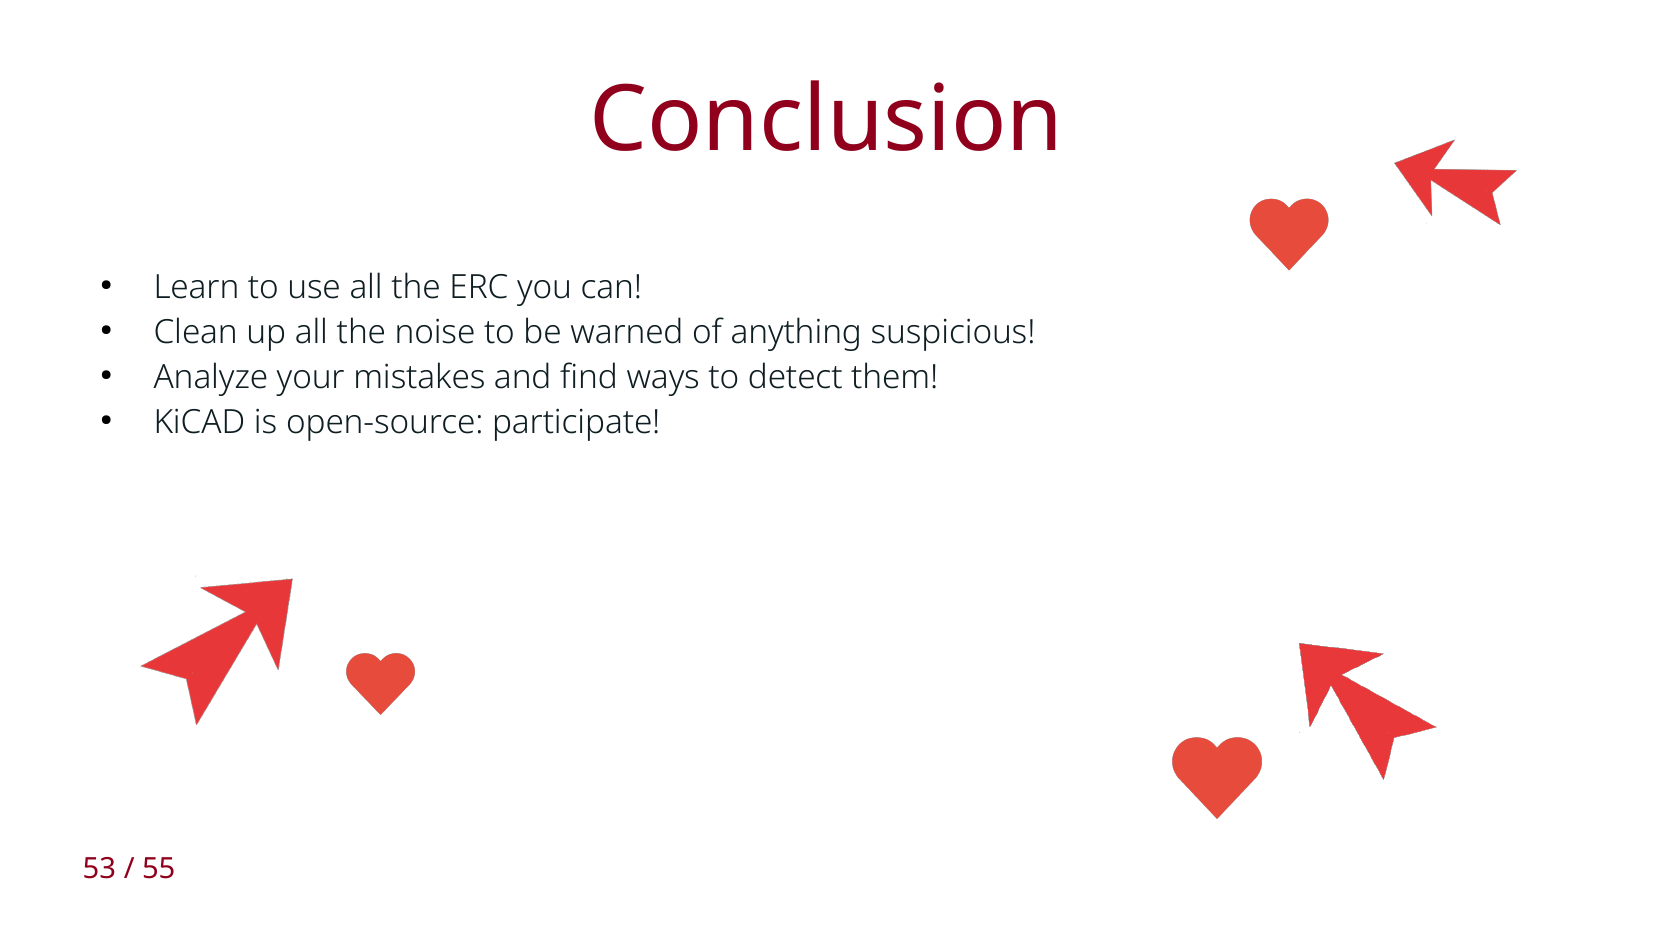

# Conclusion
Learn to use all the ERC you can!
Clean up all the noise to be warned of anything suspicious!
Analyze your mistakes and find ways to detect them!
KiCAD is open-source: participate!
53